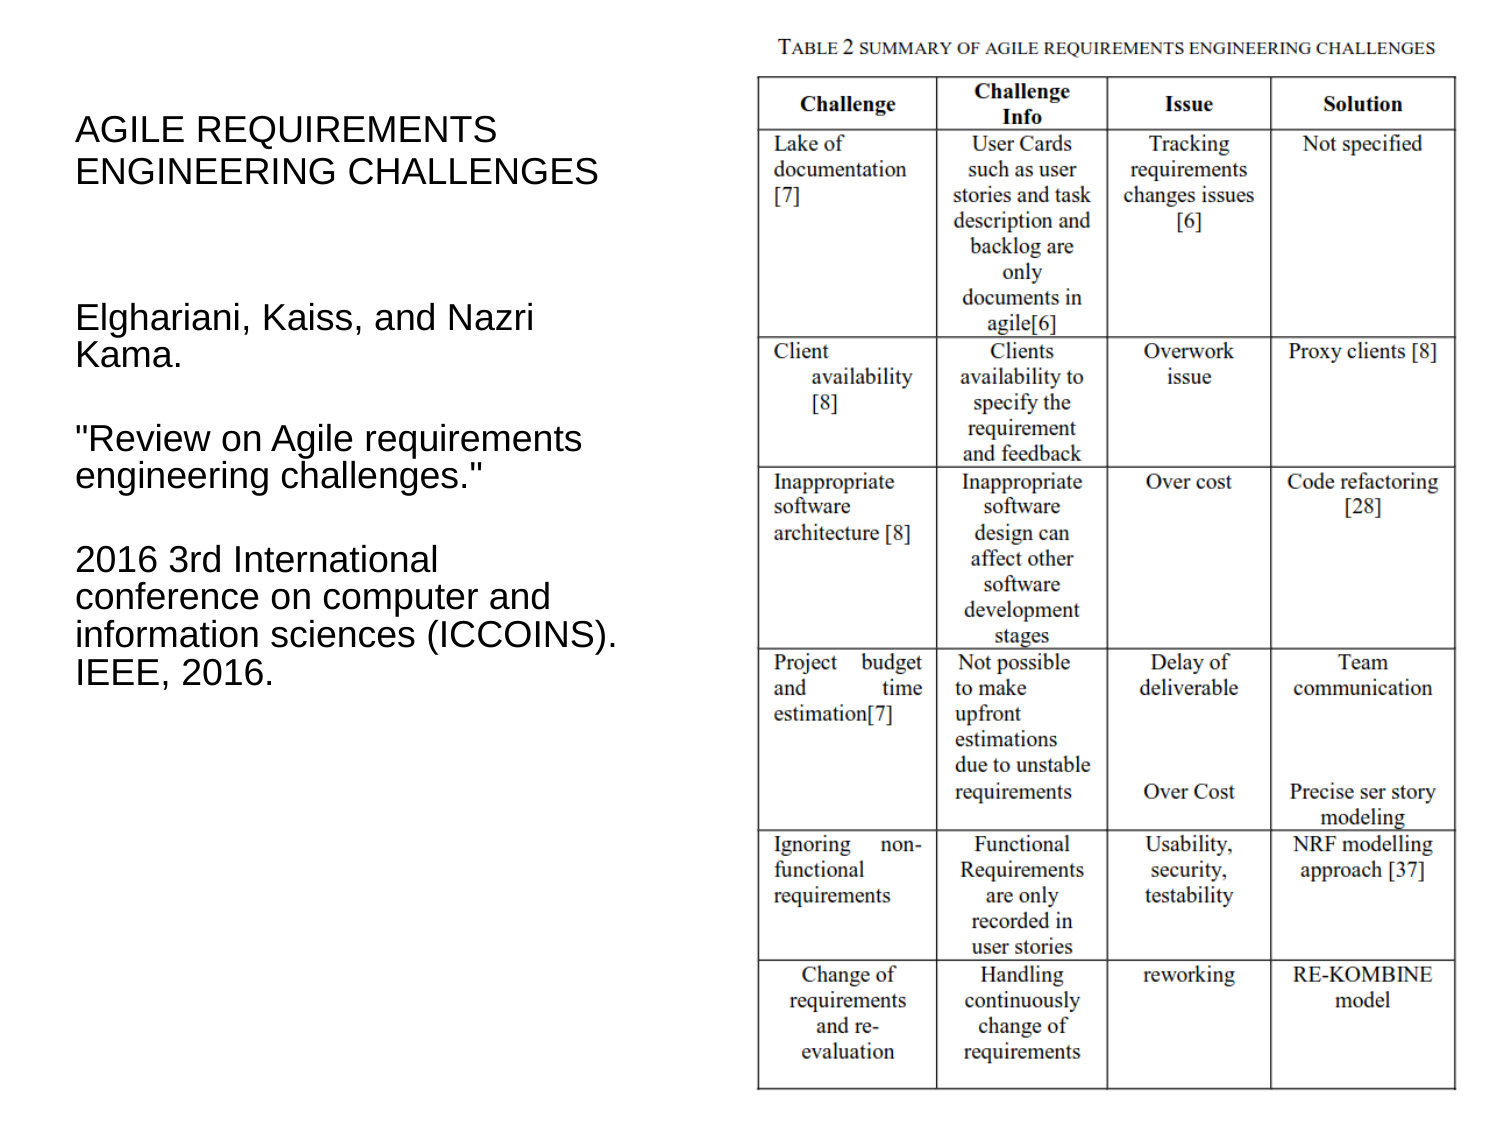

# AGILE REQUIREMENTS ENGINEERING CHALLENGES
Elghariani, Kaiss, and Nazri Kama.
"Review on Agile requirements engineering challenges."
2016 3rd International conference on computer and information sciences (ICCOINS). IEEE, 2016.